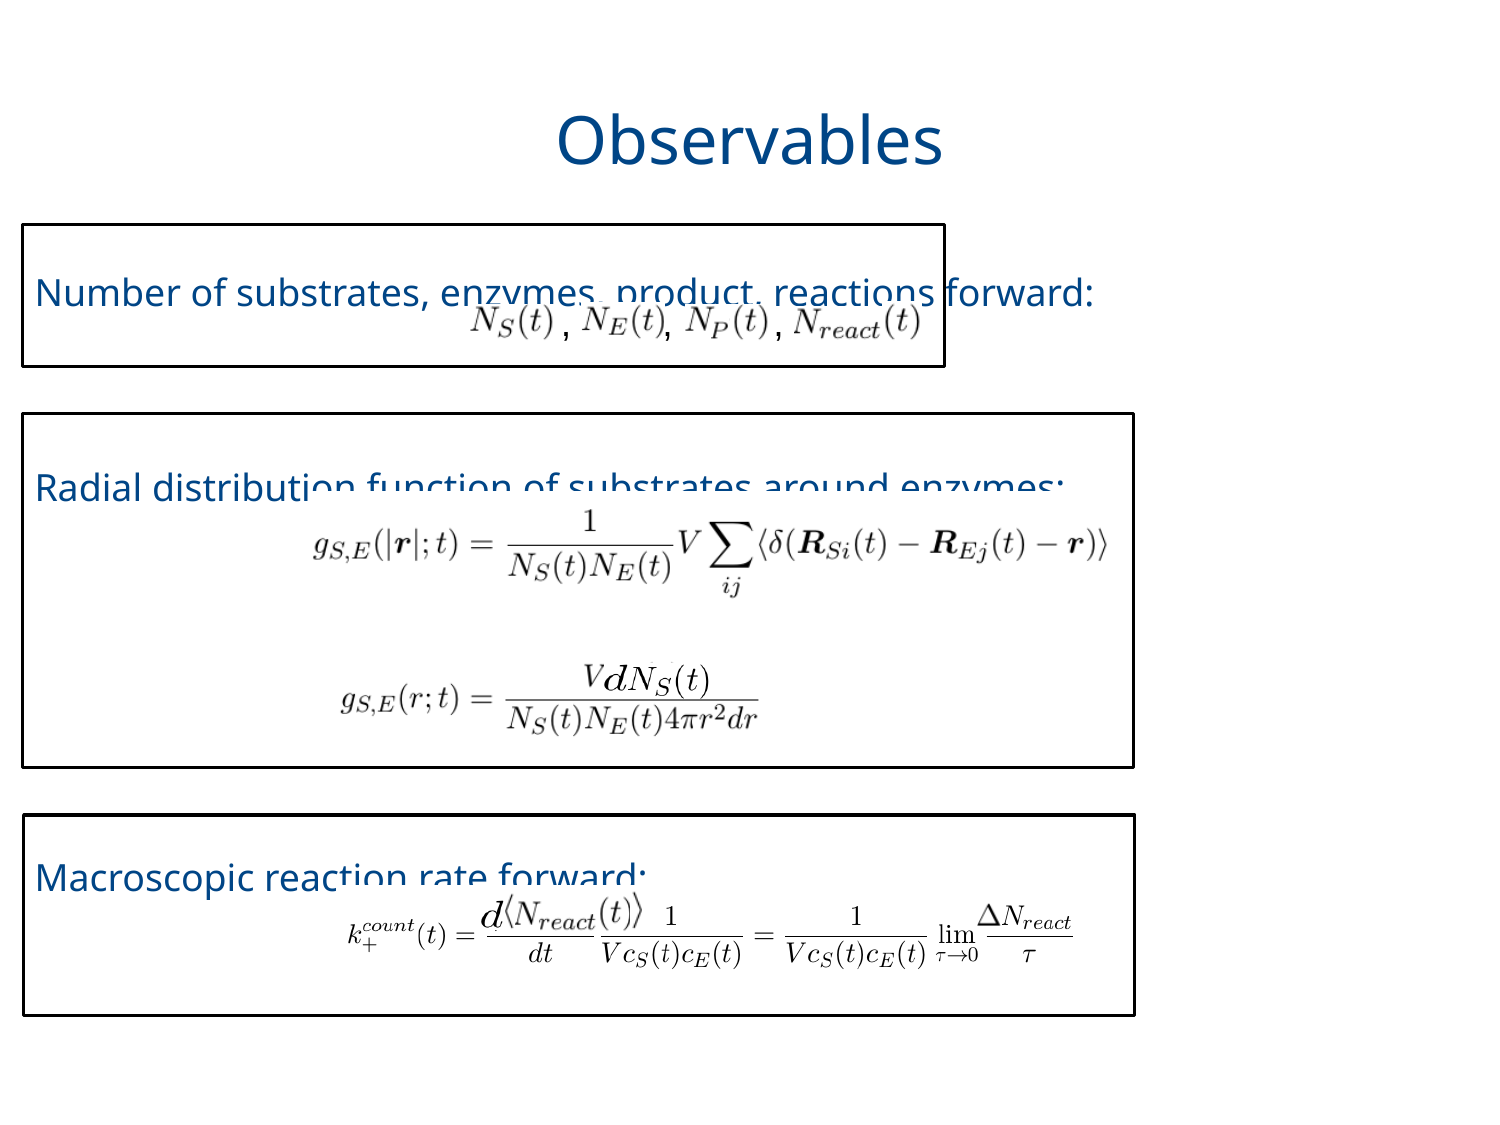

# Observables
Number of substrates, enzymes, product, reactions forward:
Radial distribution function of substrates around enzymes:
Macroscopic reaction rate forward:
,
,
,